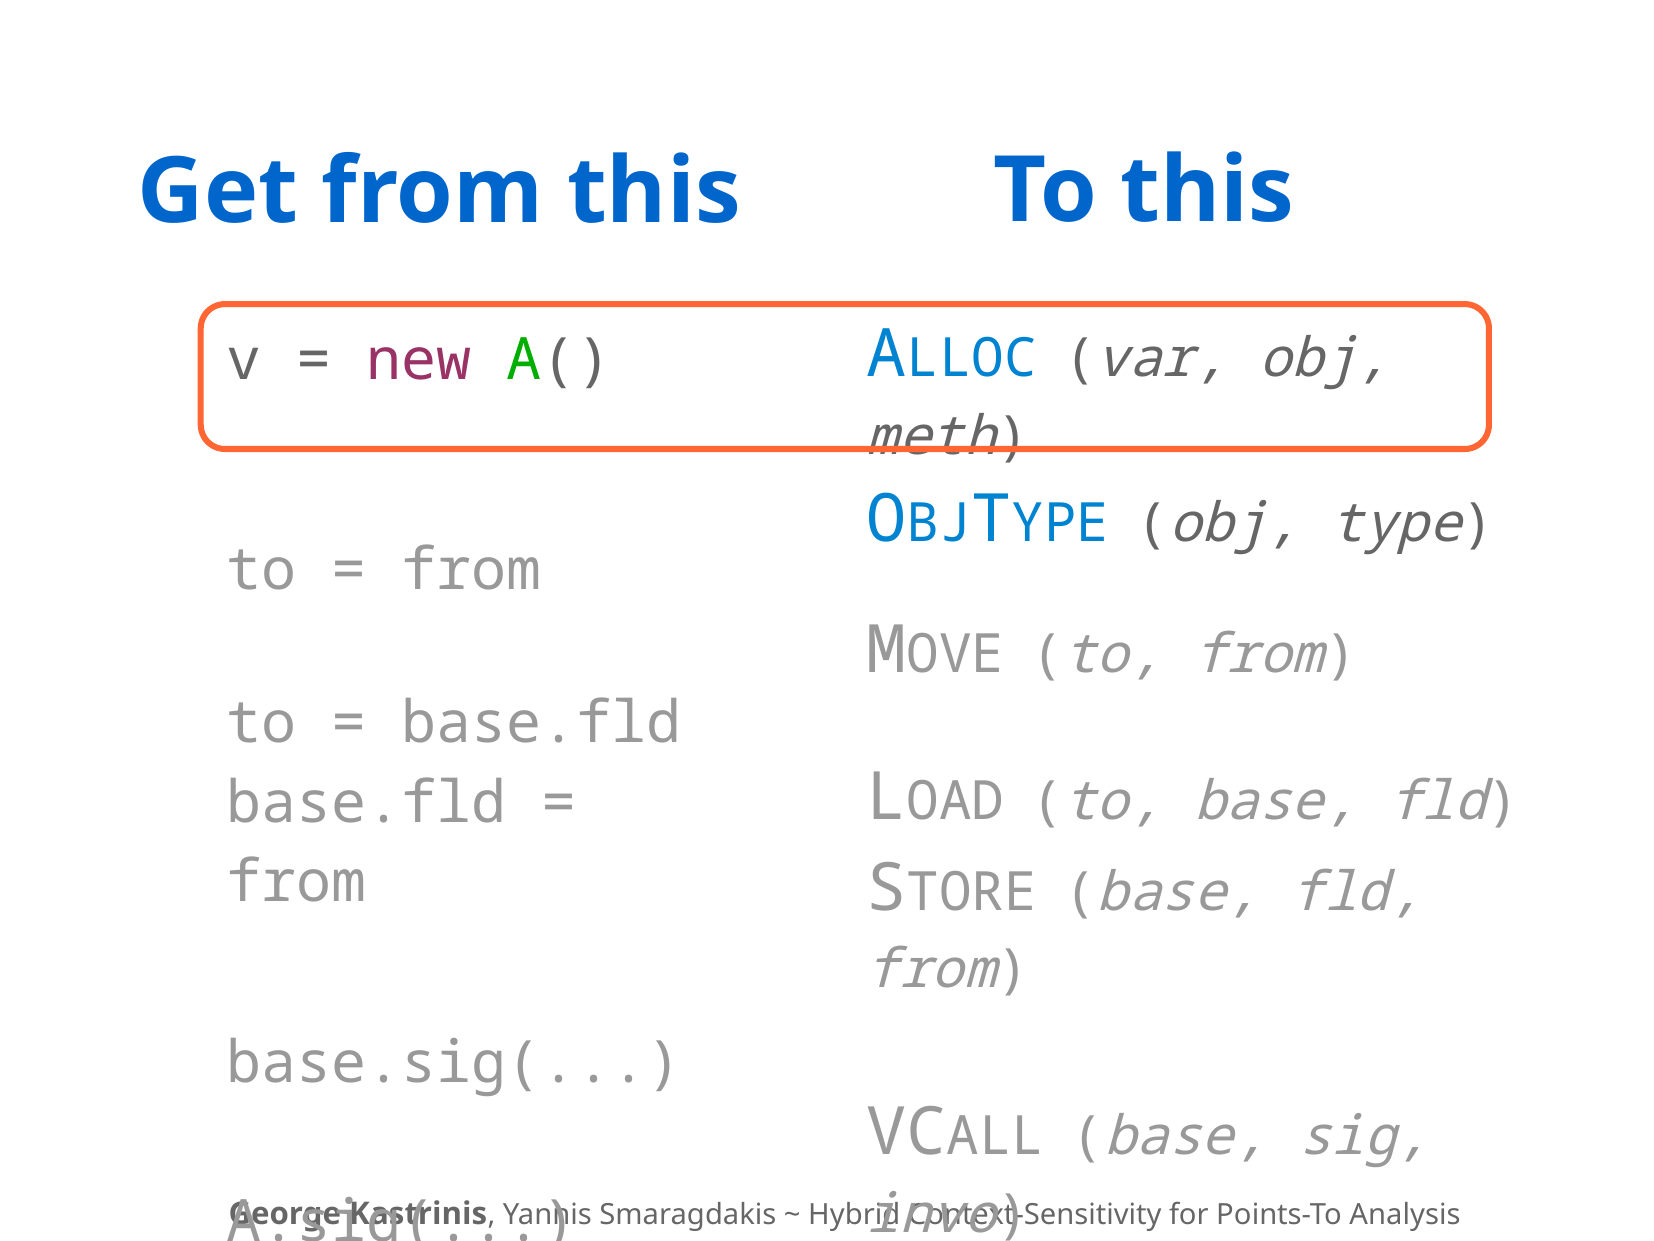

To this
Get from this
ALLOC (var, obj, meth)
OBJTYPE (obj, type)
MOVE (to, from)
LOAD (to, base, fld)
STORE (base, fld, from)
VCALL (base, sig, invo)
SCALL (sig, invo)
v = new A()
to = from
to = base.fld
base.fld = from
base.sig(...)
A.sig(...)